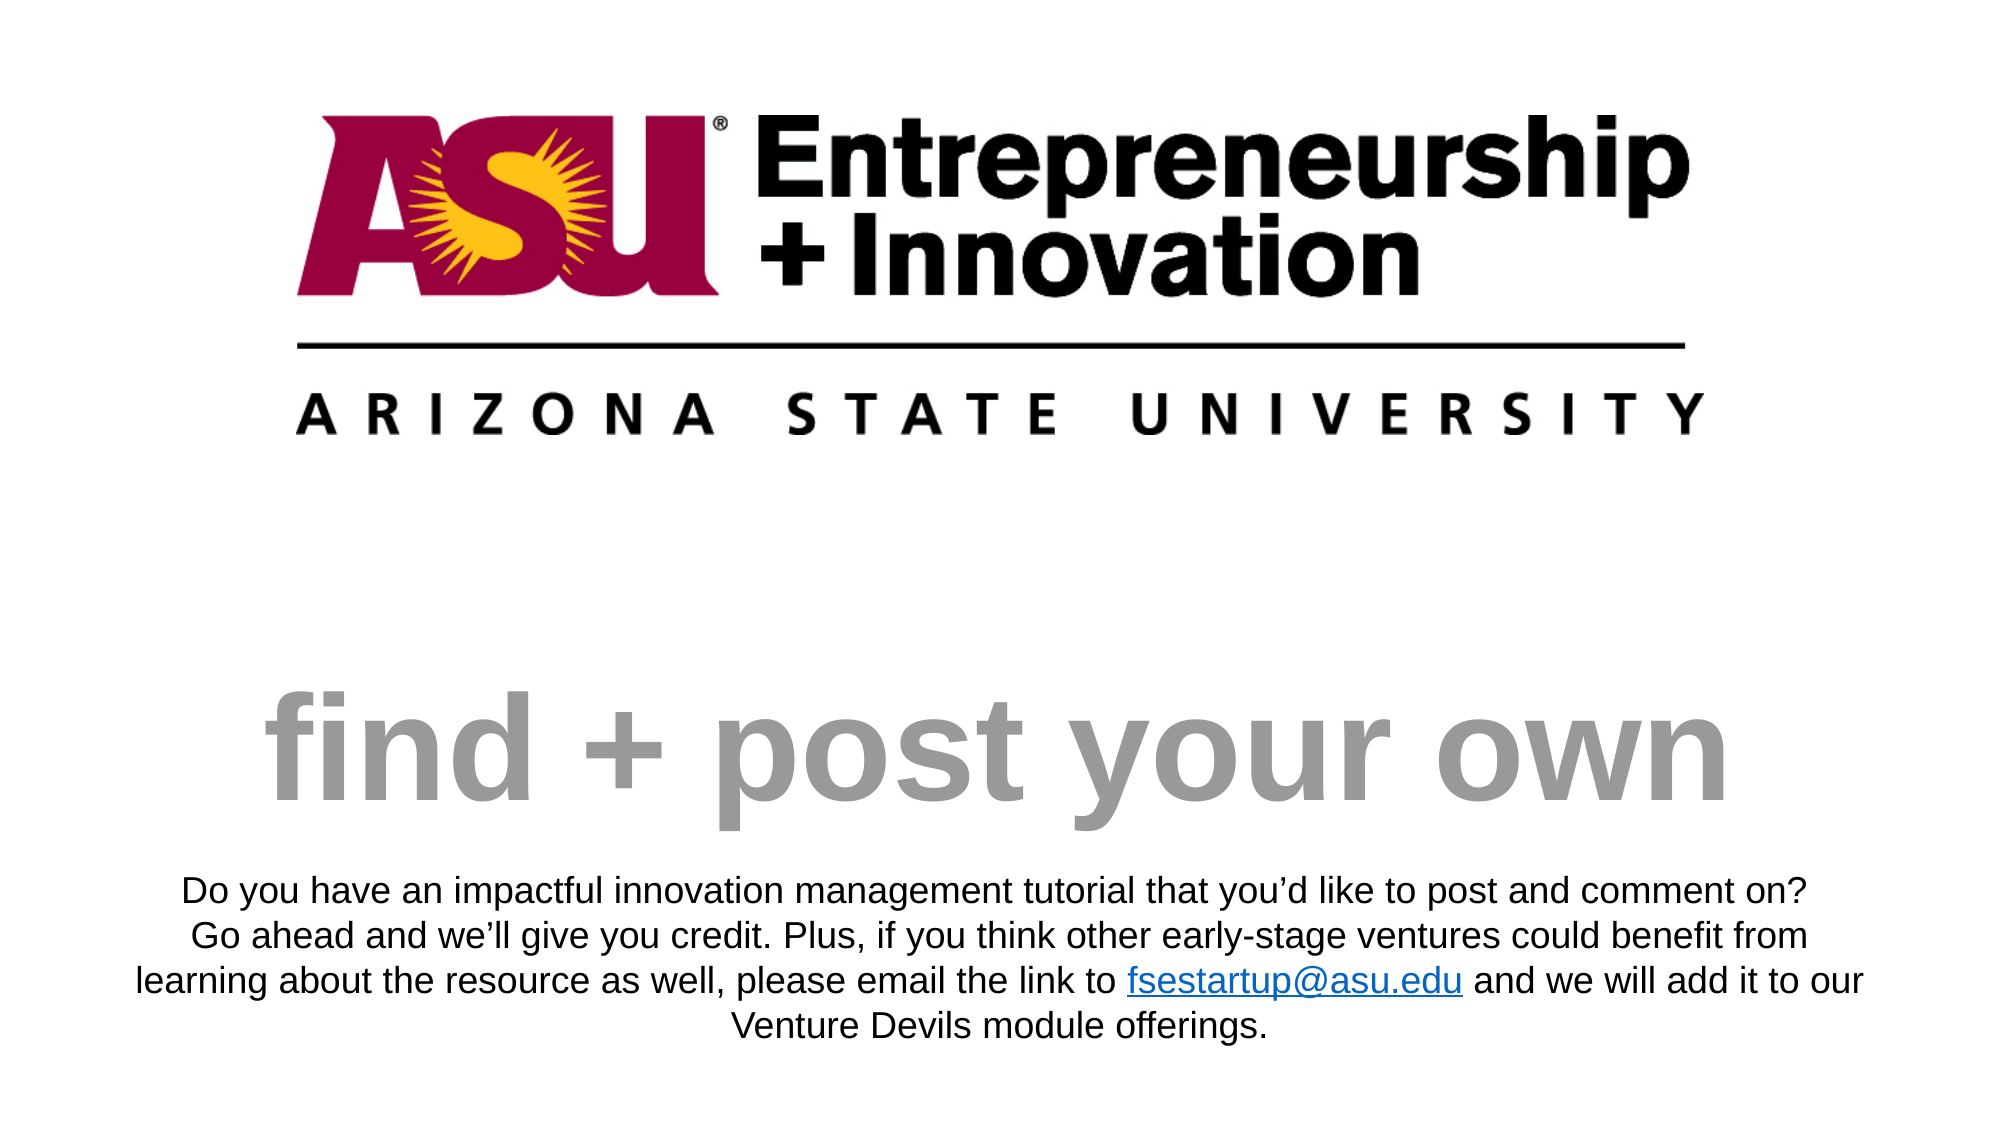

find + post your own
Do you have an impactful innovation management tutorial that you’d like to post and comment on?
Go ahead and we’ll give you credit. Plus, if you think other early-stage ventures could benefit from learning about the resource as well, please email the link to fsestartup@asu.edu and we will add it to our Venture Devils module offerings.